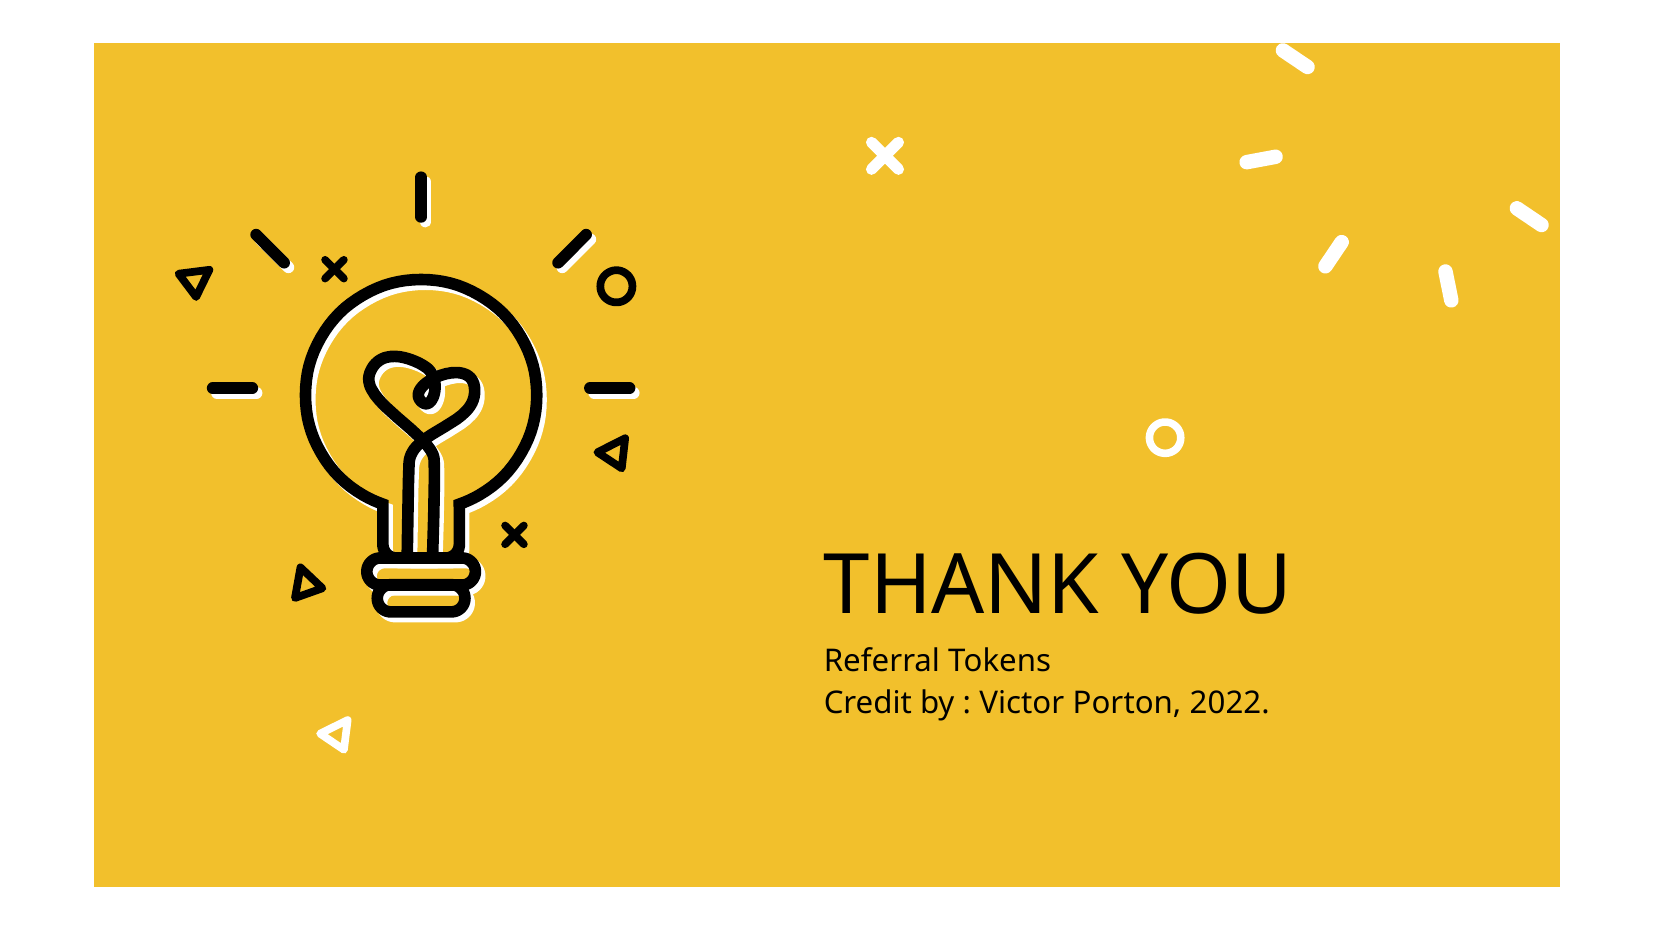

# THANK YOU
Referral Tokens
Credit by : Victor Porton, 2022.